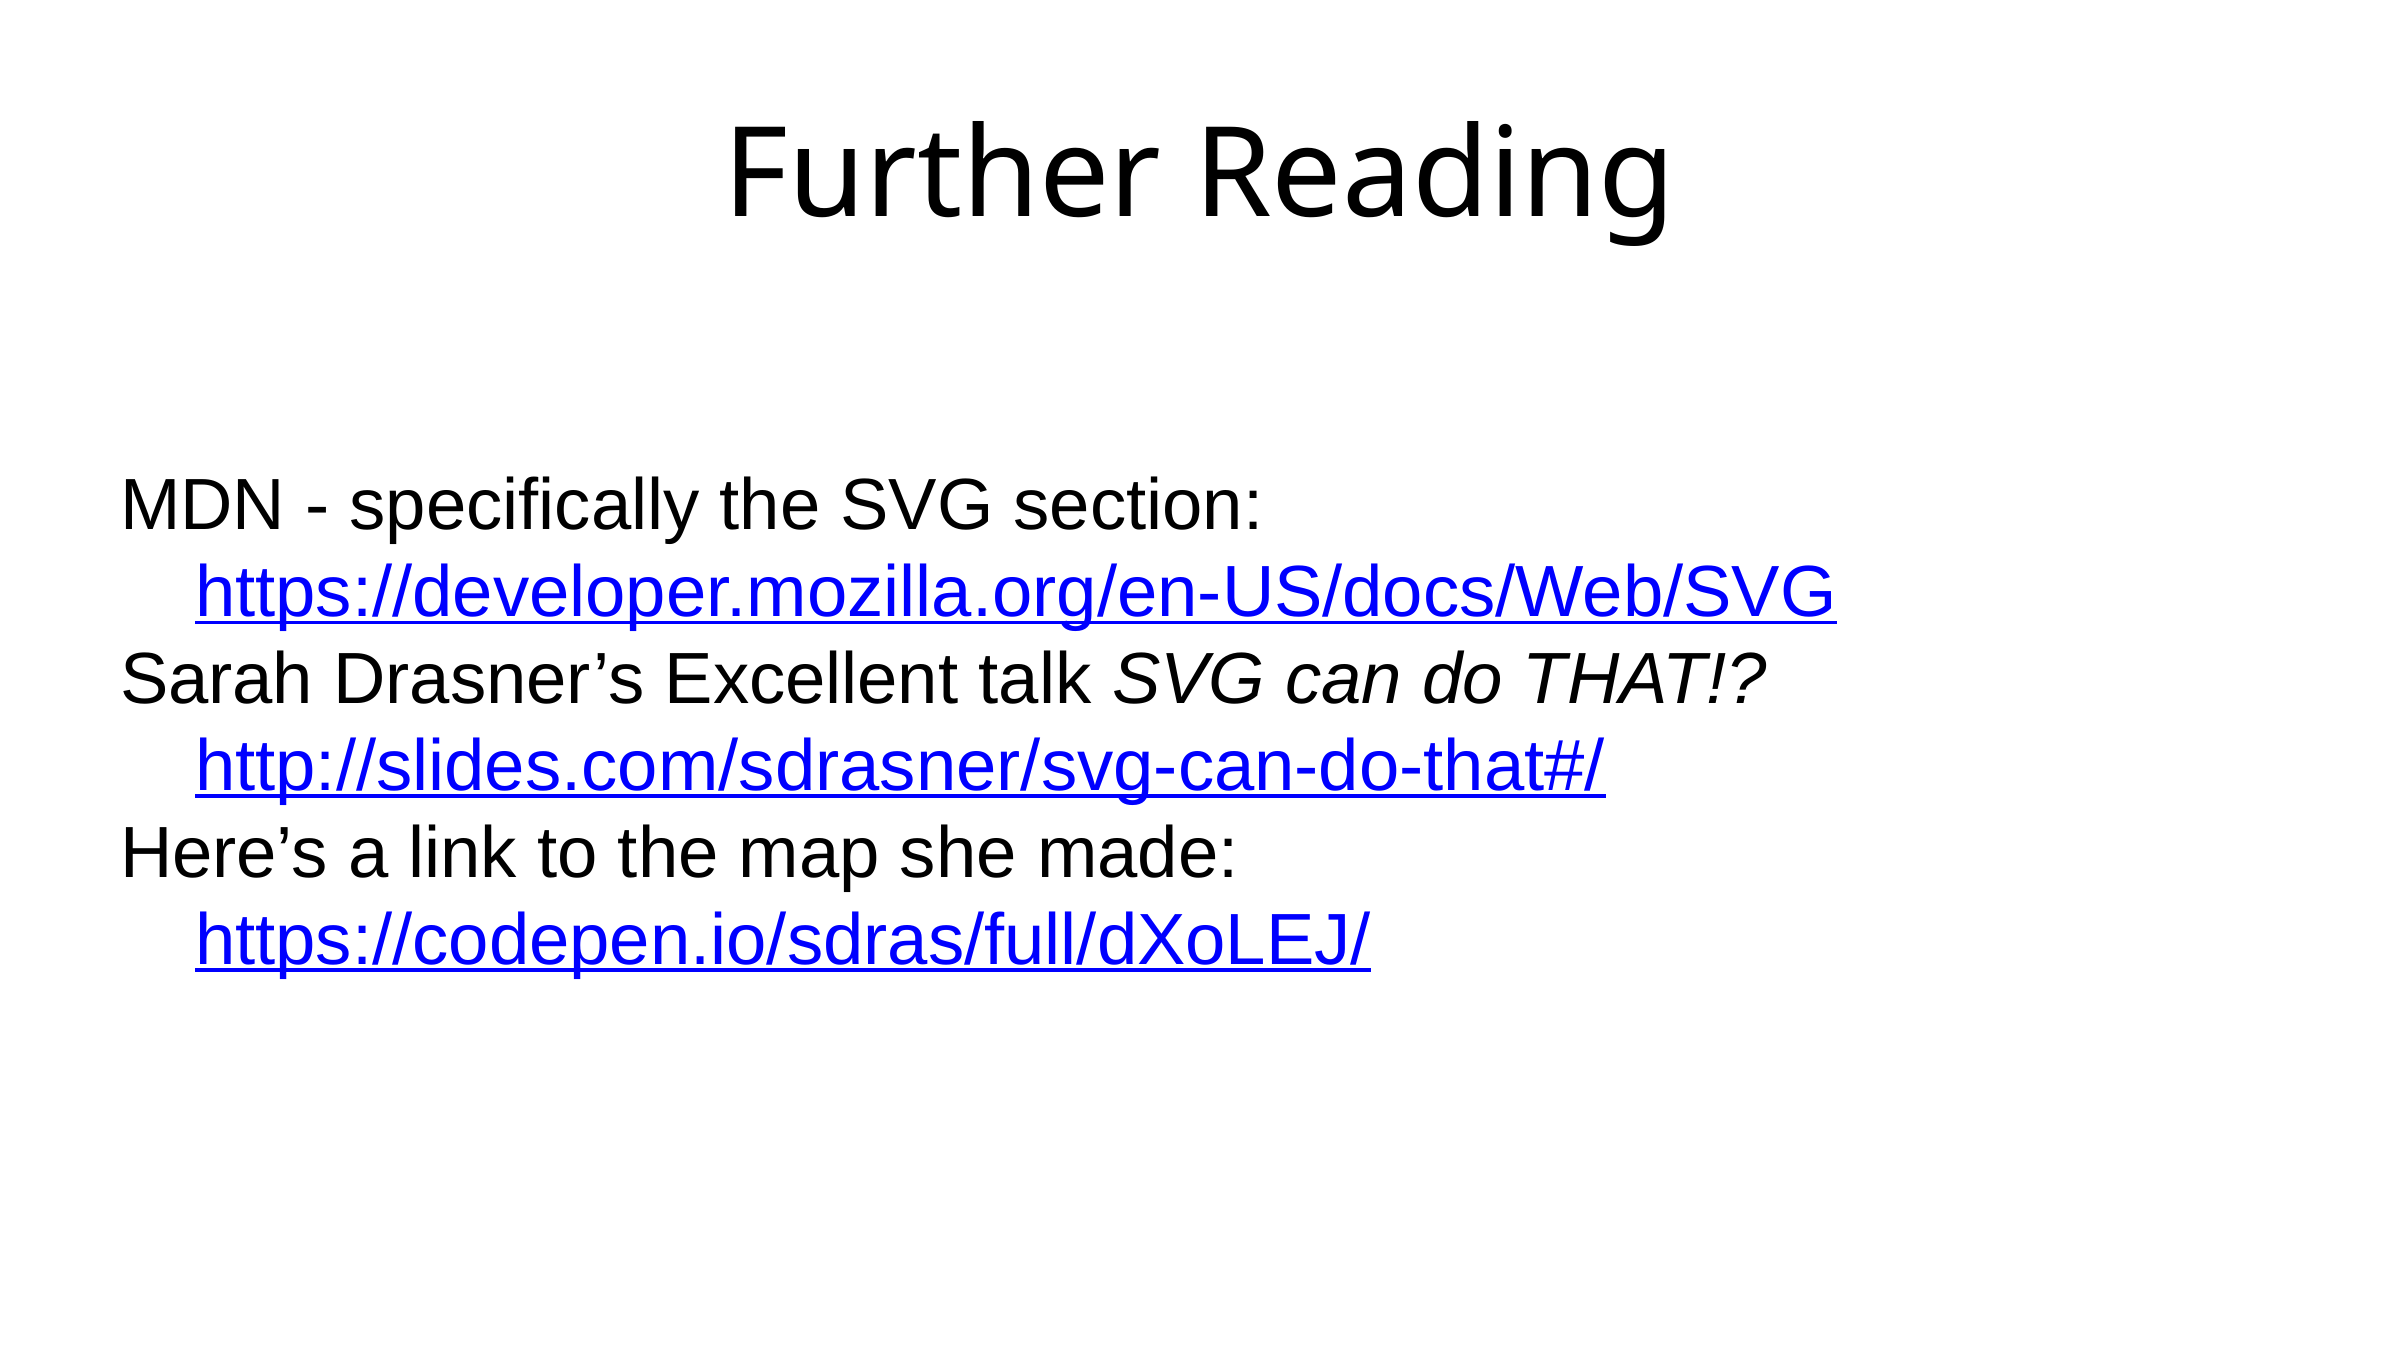

Further Reading
MDN - specifically the SVG section:
	https://developer.mozilla.org/en-US/docs/Web/SVG
Sarah Drasner’s Excellent talk SVG can do THAT!?
	http://slides.com/sdrasner/svg-can-do-that#/
Here’s a link to the map she made:
	https://codepen.io/sdras/full/dXoLEJ/